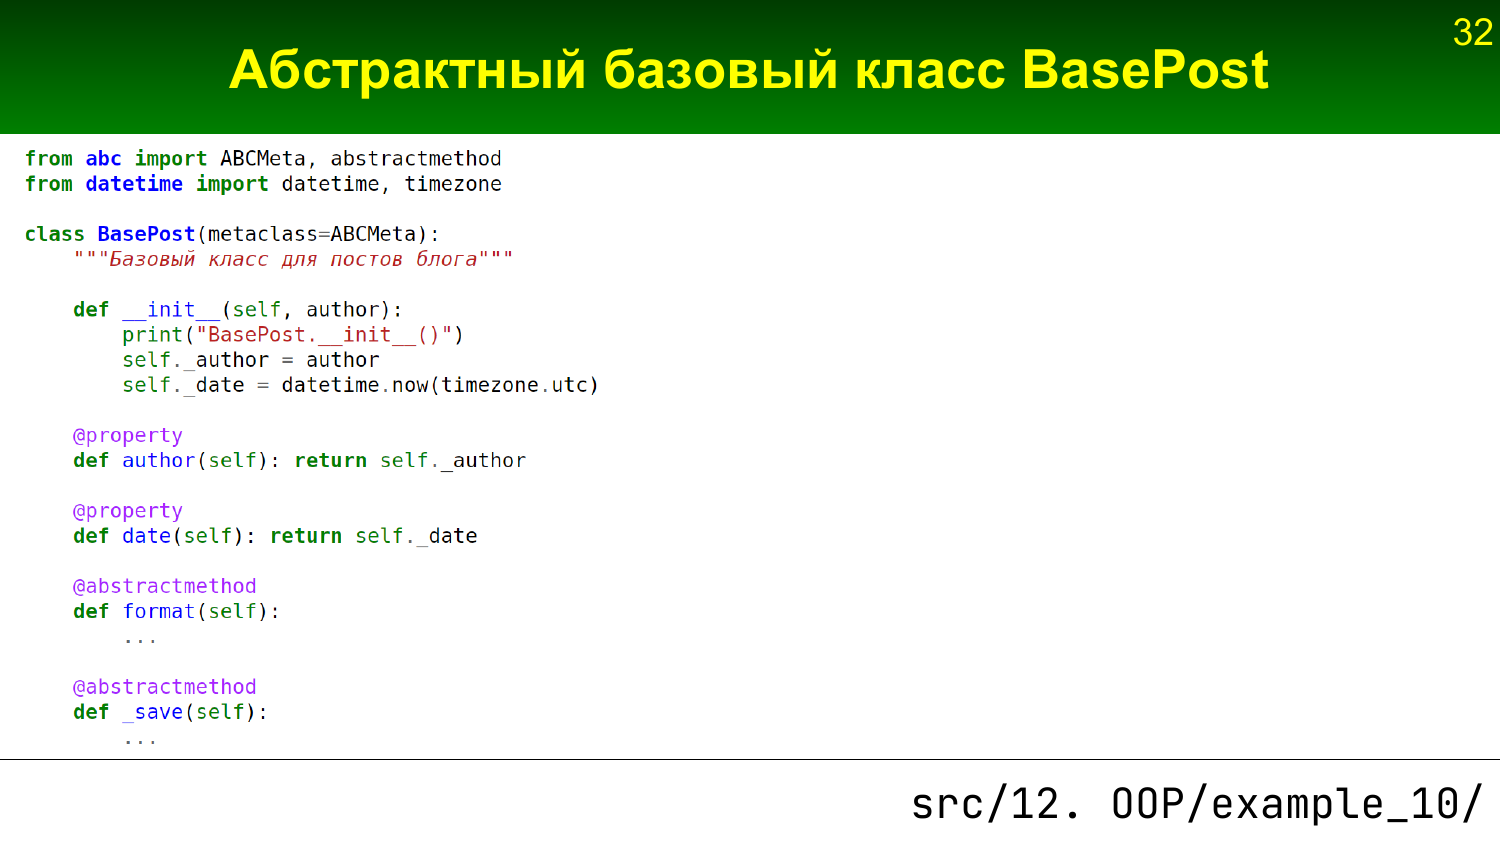

# Абстрактный базовый класс BasePost
src/12. OOP/example_10/